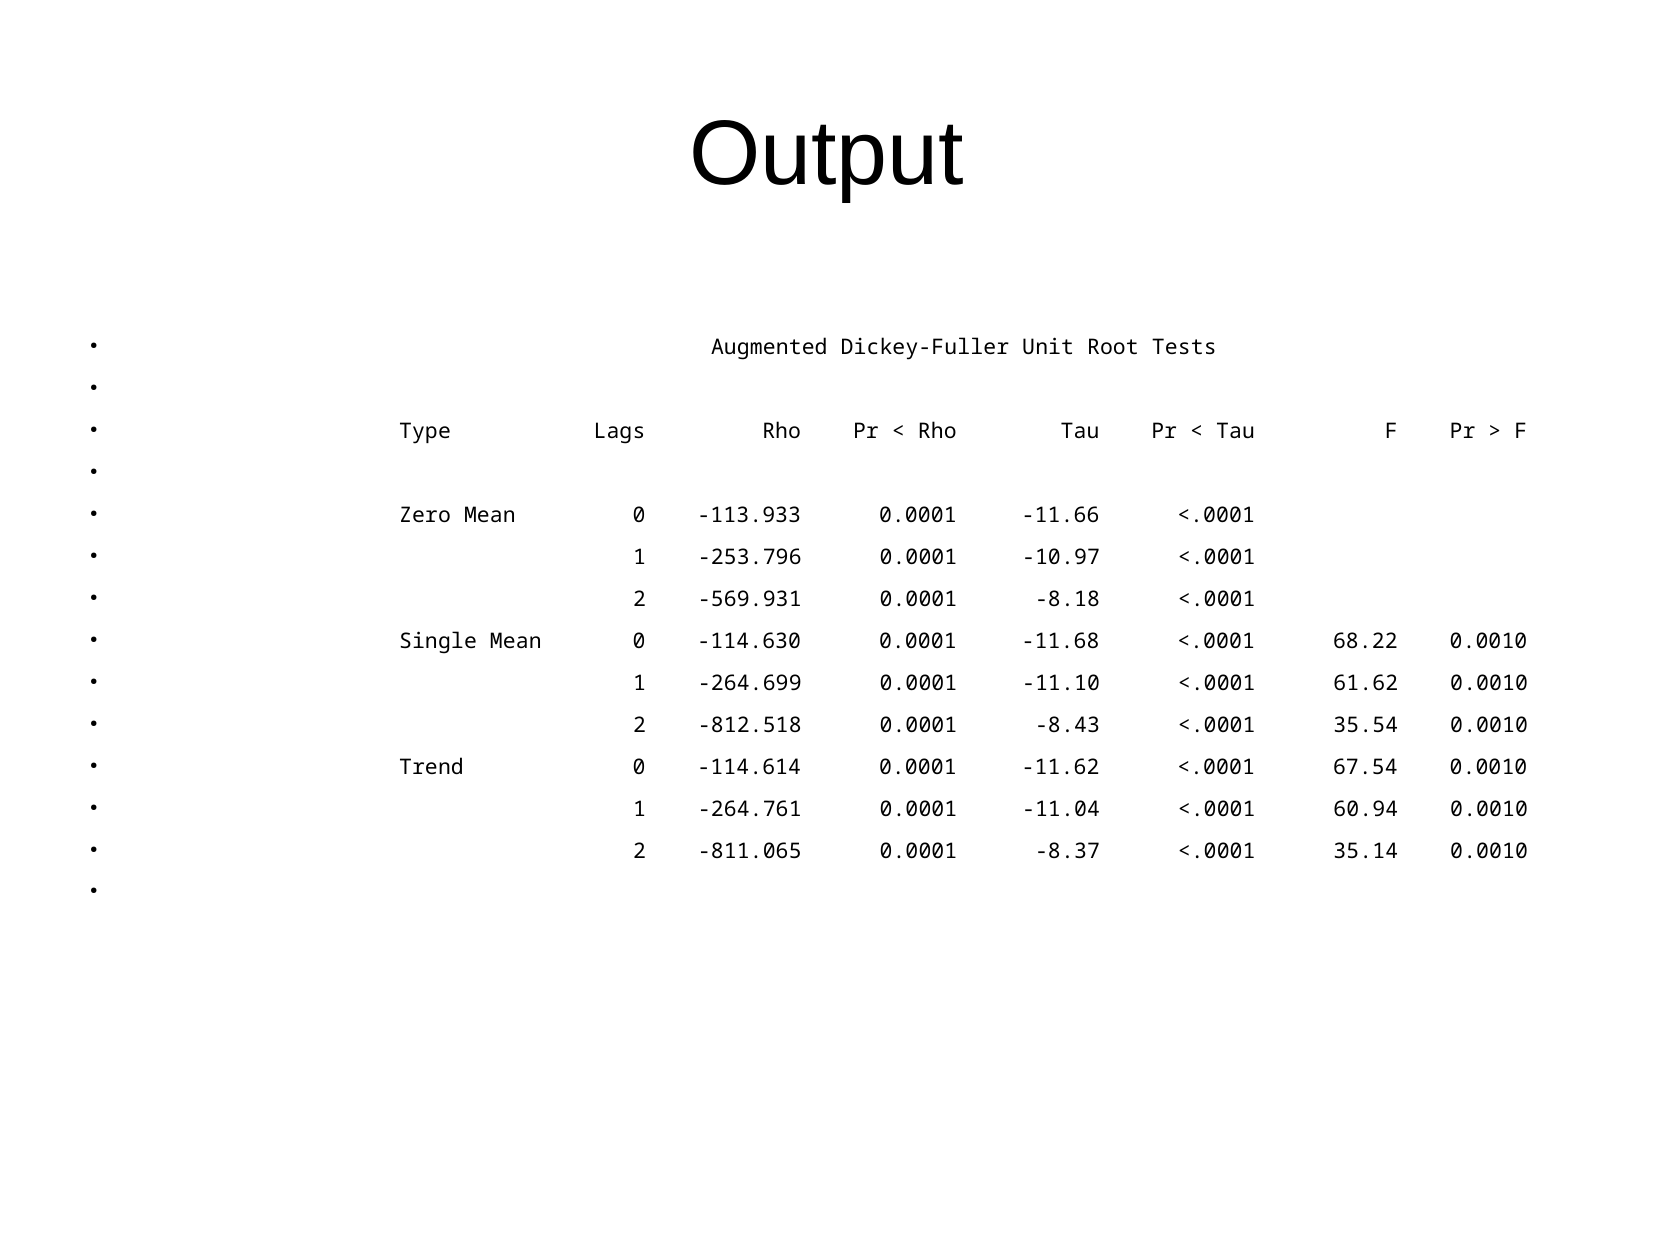

# Output
 Augmented Dickey-Fuller Unit Root Tests
 Type Lags Rho Pr < Rho Tau Pr < Tau F Pr > F
 Zero Mean 0 -113.933 0.0001 -11.66 <.0001
 1 -253.796 0.0001 -10.97 <.0001
 2 -569.931 0.0001 -8.18 <.0001
 Single Mean 0 -114.630 0.0001 -11.68 <.0001 68.22 0.0010
 1 -264.699 0.0001 -11.10 <.0001 61.62 0.0010
 2 -812.518 0.0001 -8.43 <.0001 35.54 0.0010
 Trend 0 -114.614 0.0001 -11.62 <.0001 67.54 0.0010
 1 -264.761 0.0001 -11.04 <.0001 60.94 0.0010
 2 -811.065 0.0001 -8.37 <.0001 35.14 0.0010